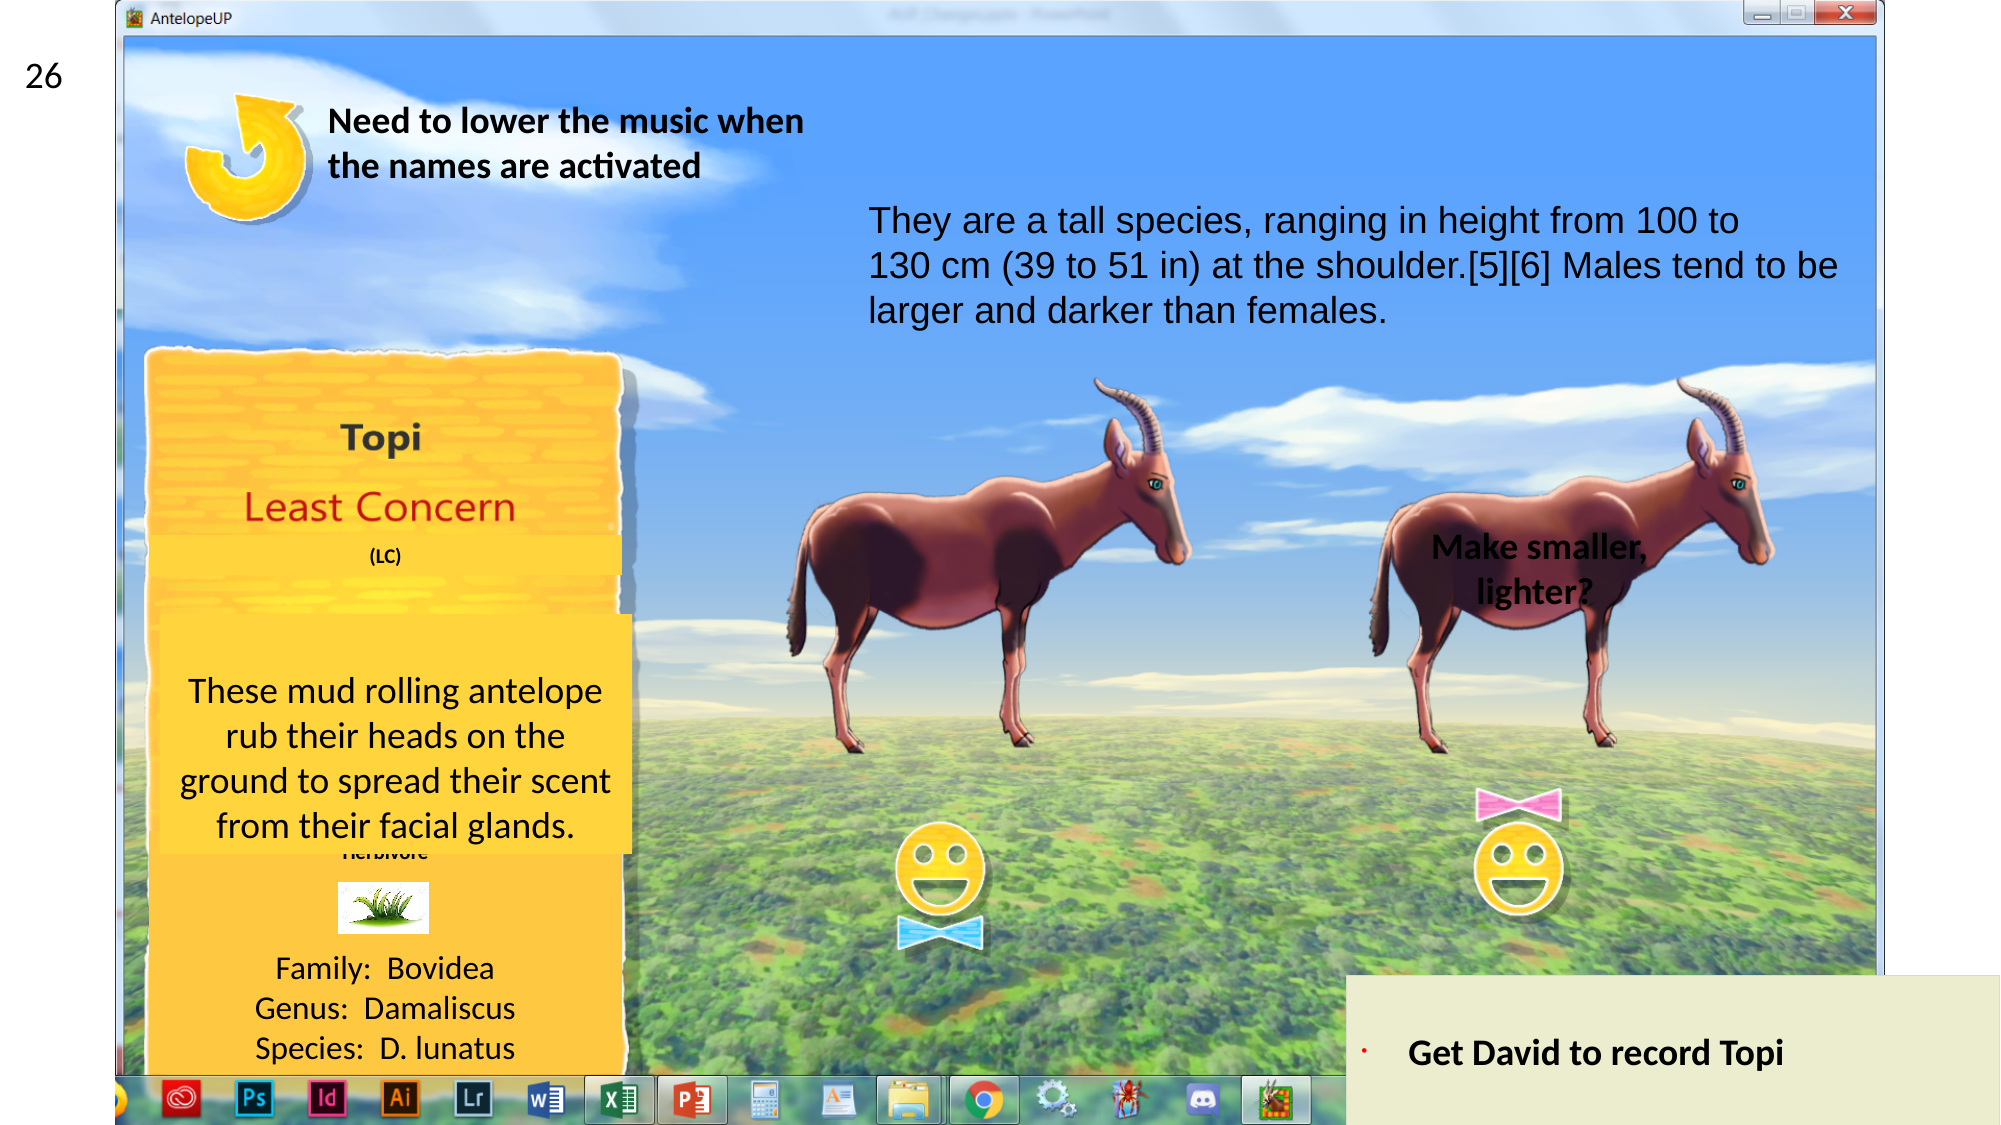

26
Need to lower the music when the names are activated
They are a tall species, ranging in height from 100 to 130 cm (39 to 51 in) at the shoulder.[5][6] Males tend to be larger and darker than females.
Make smaller, lighter?
(LC)
These mud rolling antelope rub their heads on the ground to spread their scent from their facial glands.
Herbivore
Family: Bovidea
Genus: Damaliscus
Species: D. lunatus
Get David to record Topi